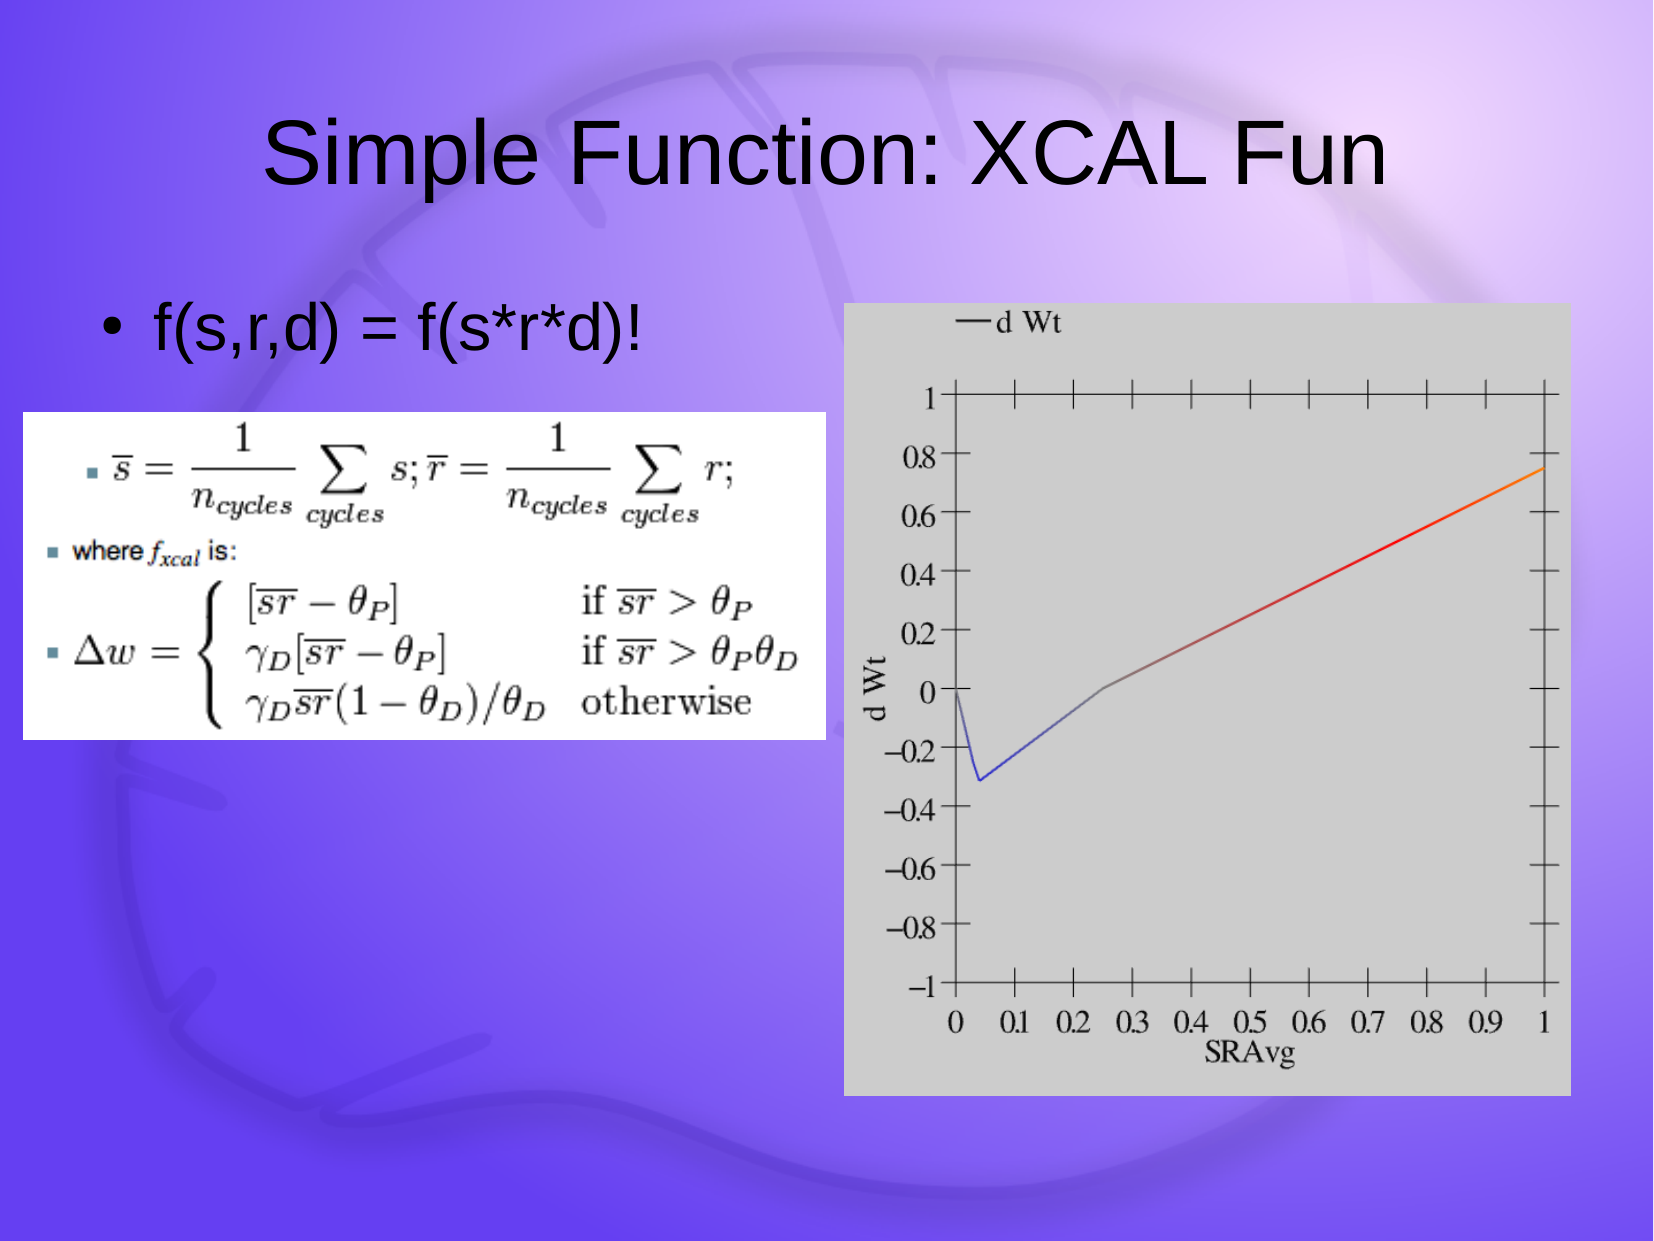

# Simple Function: XCAL Fun
f(s,r,d) = f(s*r*d)!